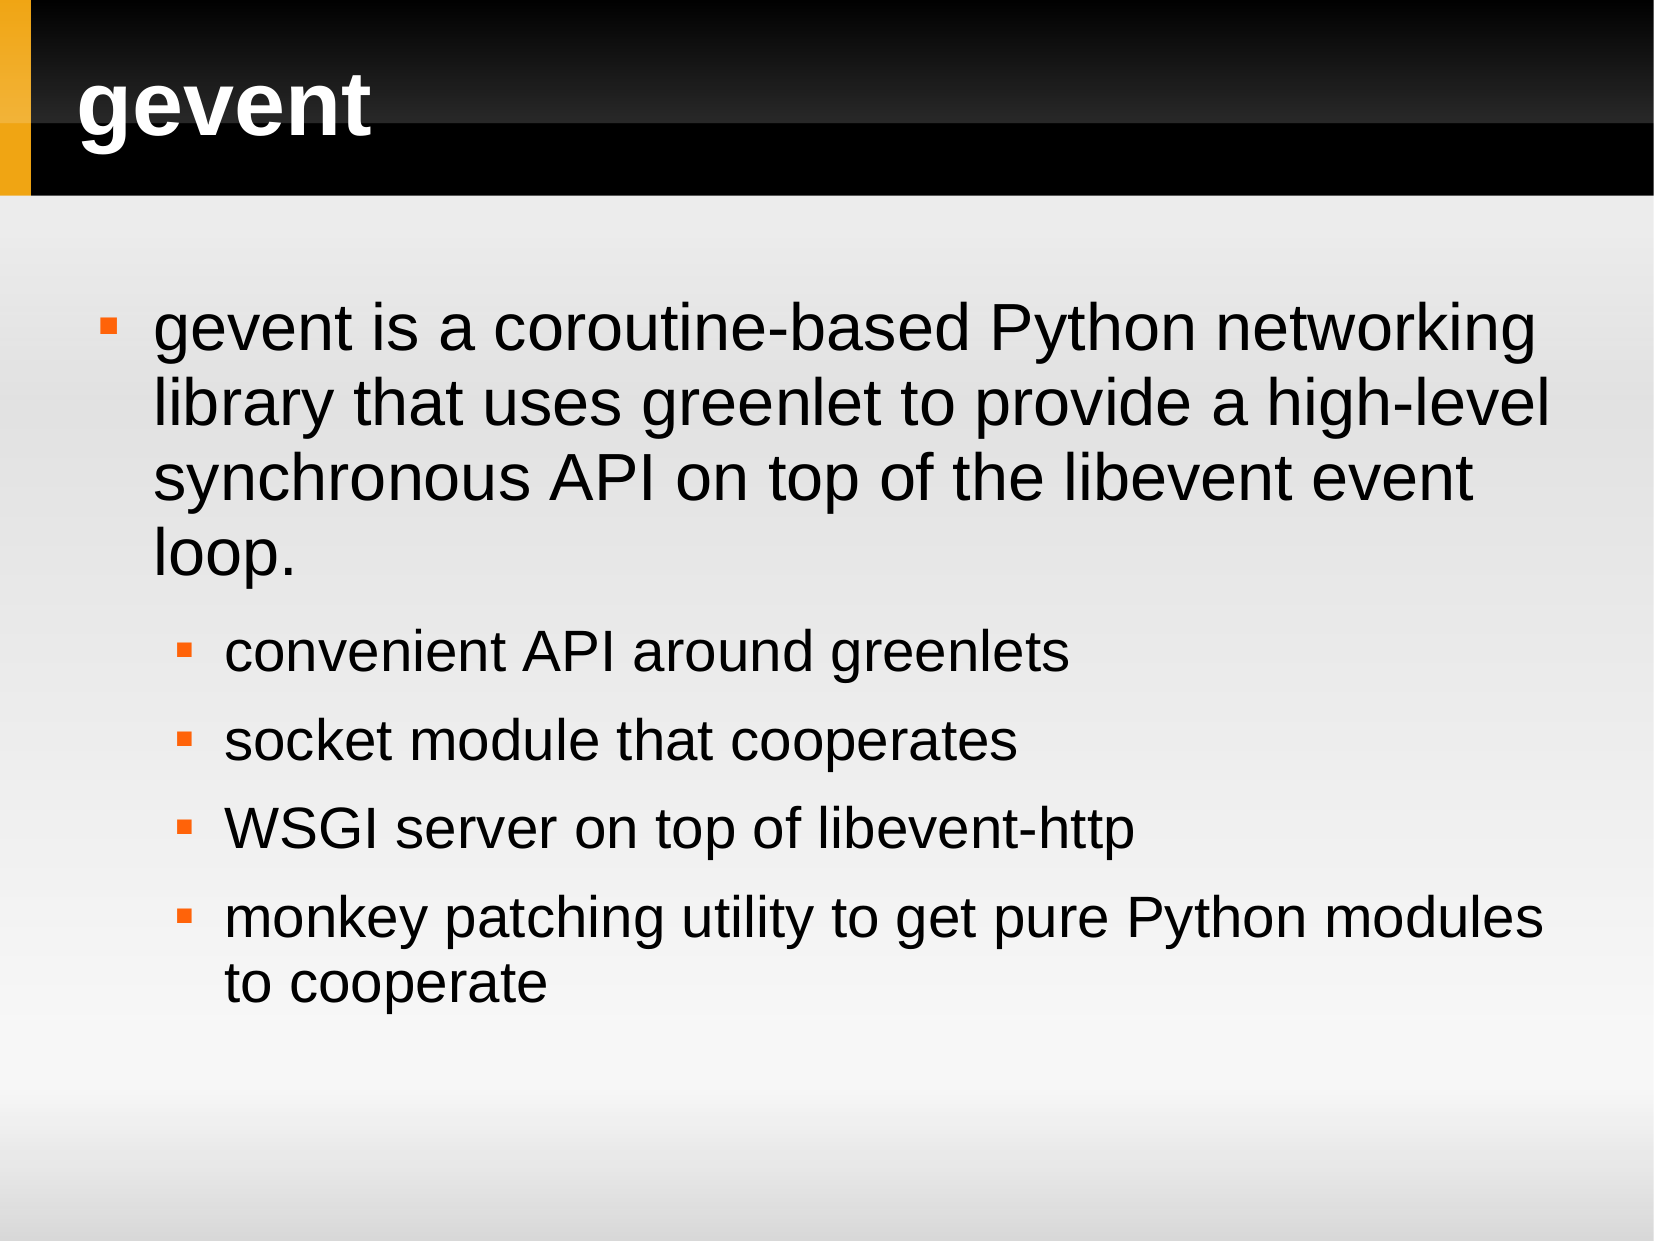

# gevent
gevent is a coroutine-based Python networking library that uses greenlet to provide a high-level synchronous API on top of the libevent event loop.
convenient API around greenlets
socket module that cooperates
WSGI server on top of libevent-http
monkey patching utility to get pure Python modules to cooperate